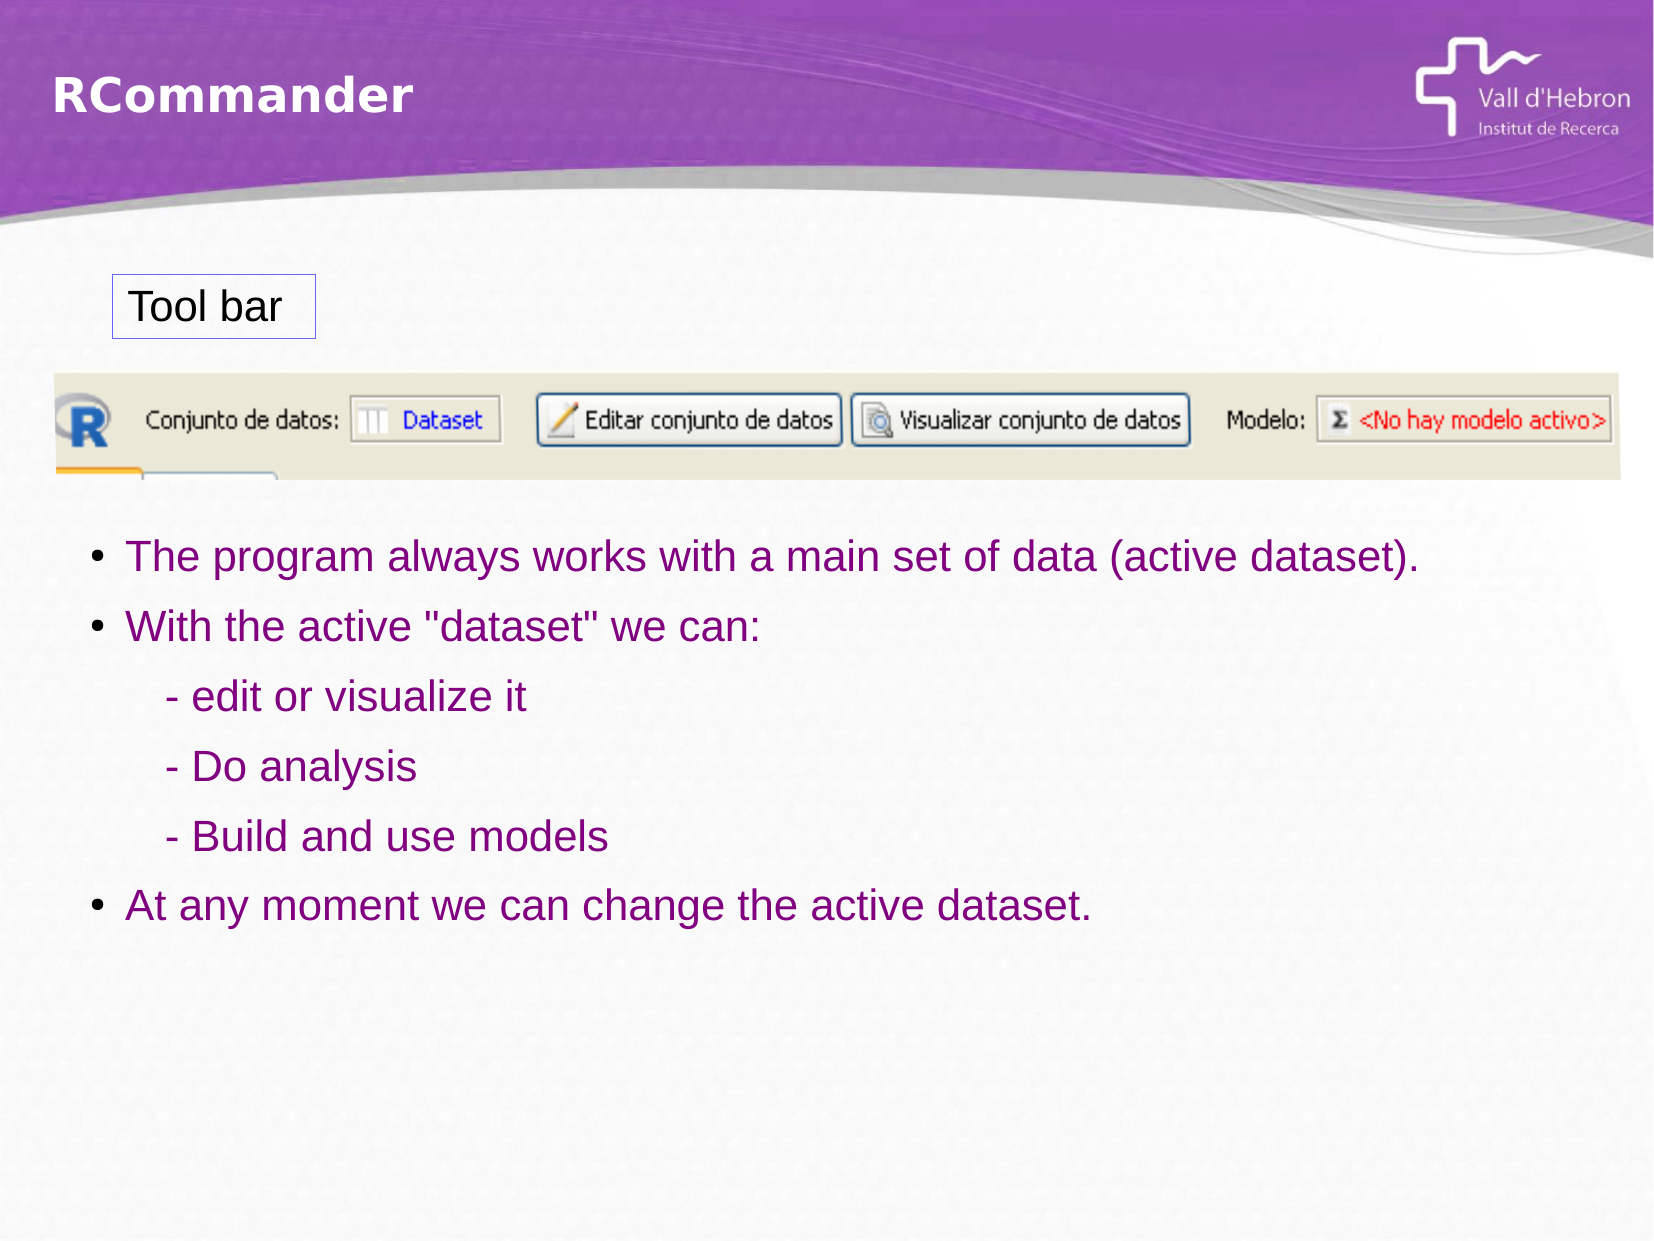

RCommander
Tool bar
The program always works with a main set of data (active dataset).
With the active "dataset" we can:
	- edit or visualize it
	- Do analysis
	- Build and use models
At any moment we can change the active dataset.